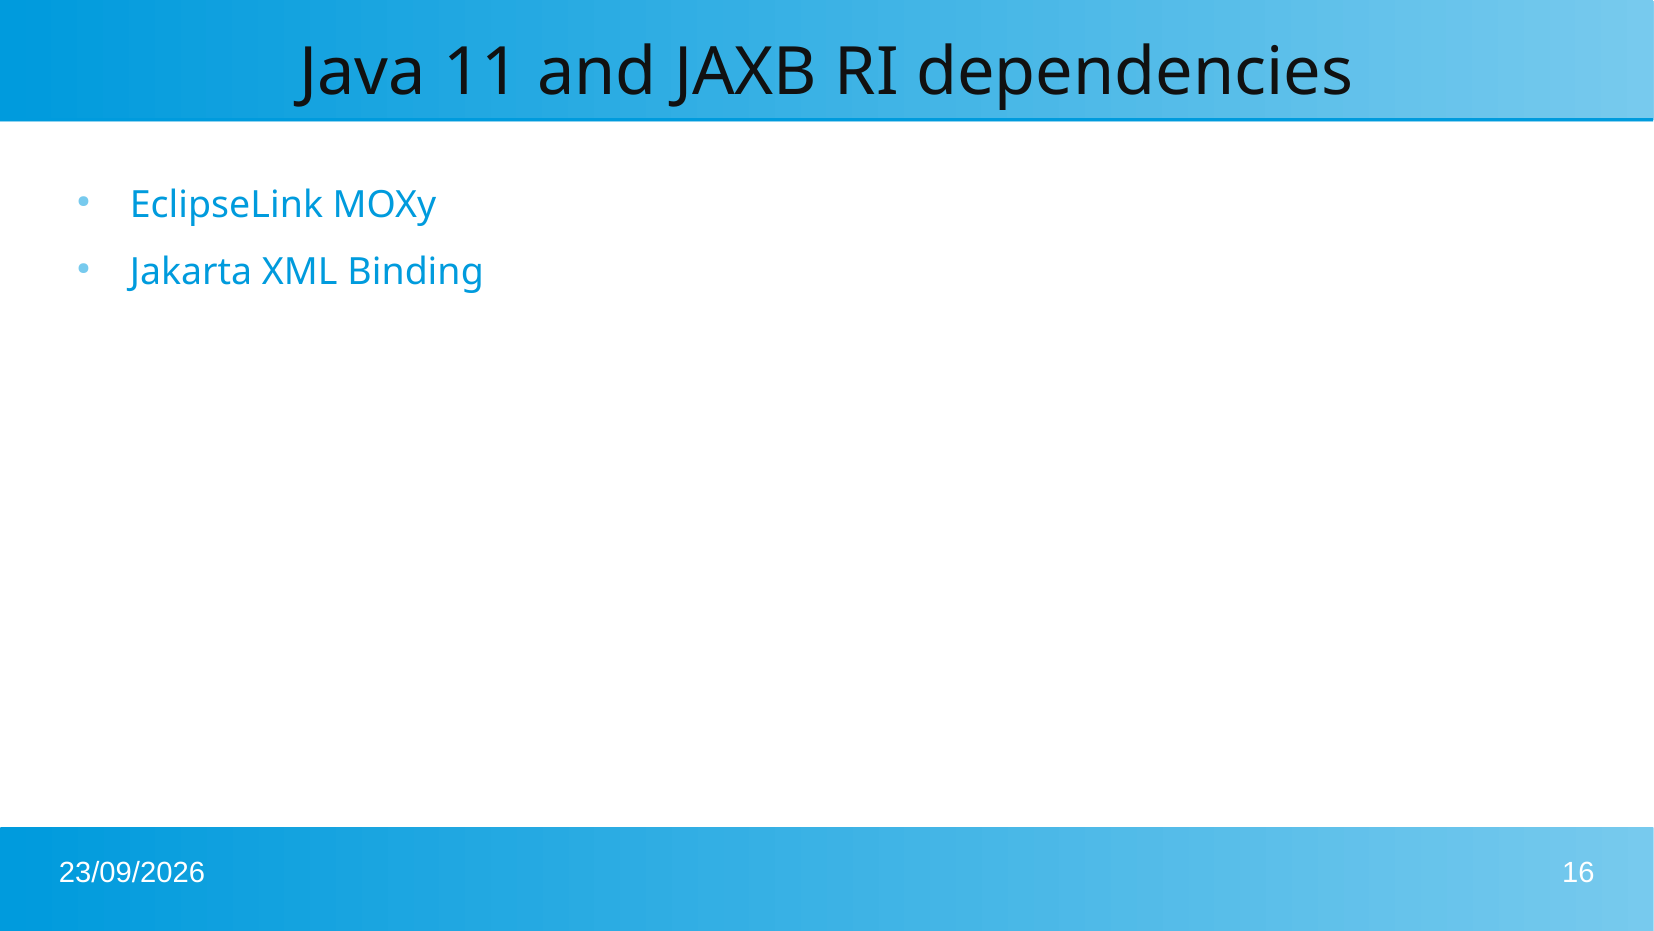

# Java 11 and JAXB RI dependencies
EclipseLink MOXy
Jakarta XML Binding
16